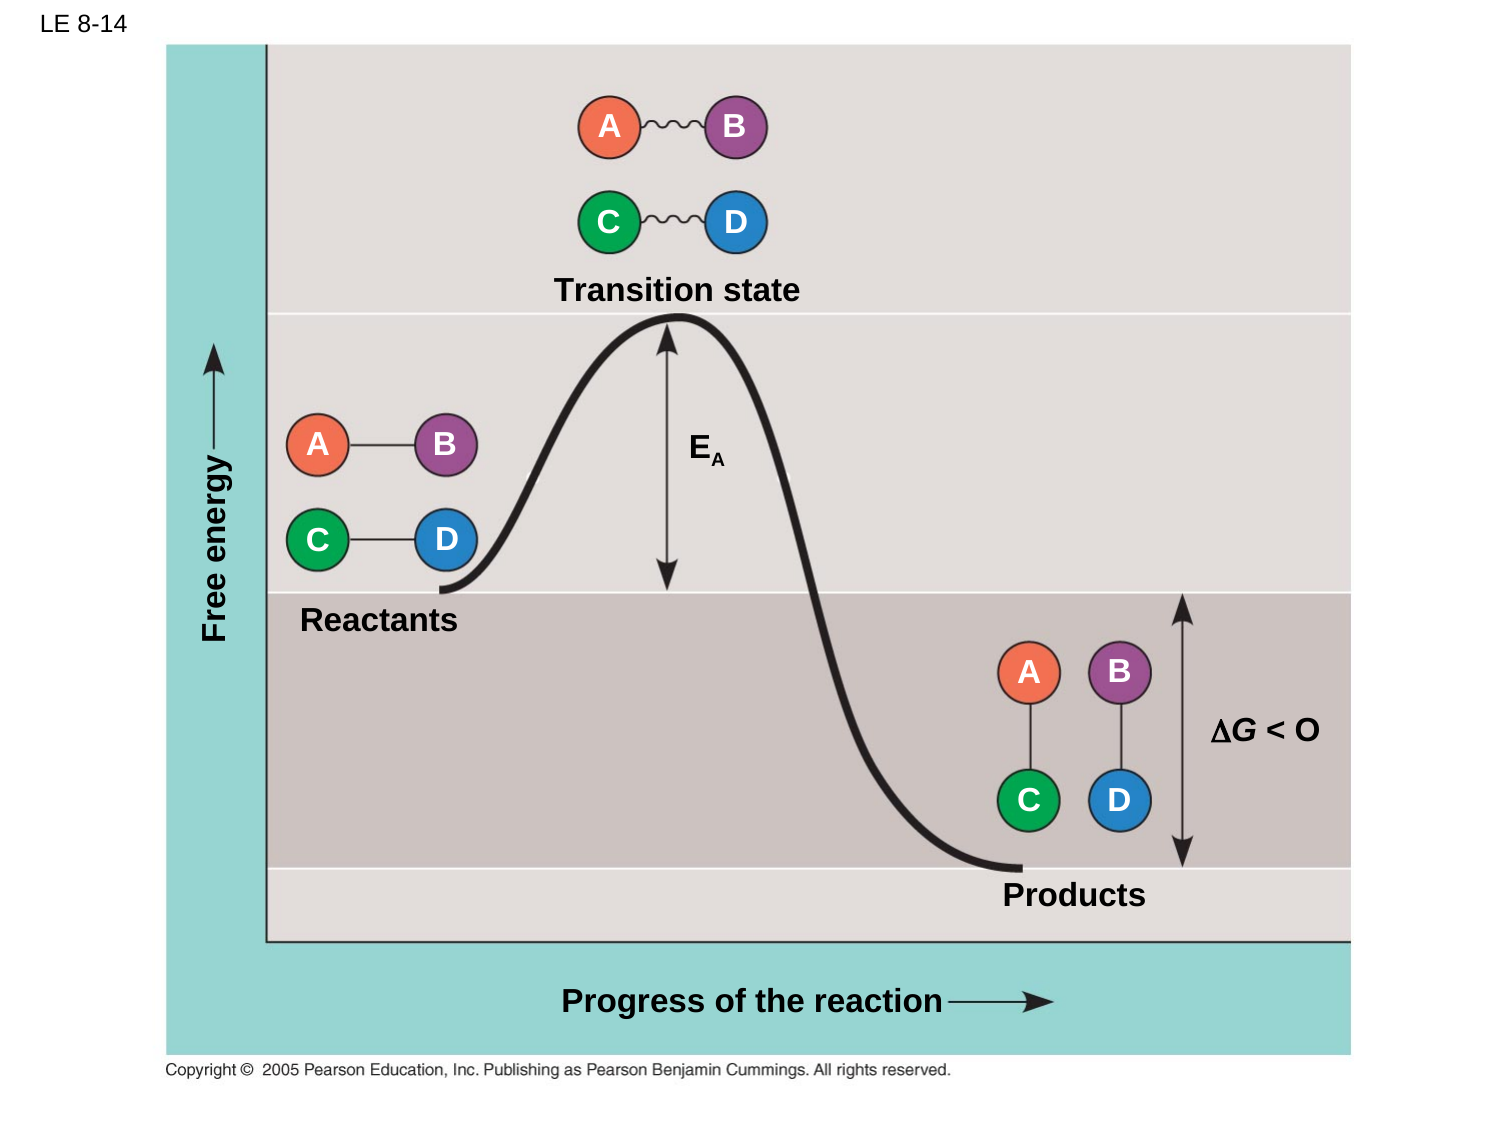

# LE 8-14
B
A
C
D
Transition state
EA
B
A
Free energy
D
C
Reactants
B
A
G < O
C
D
Products
Progress of the reaction